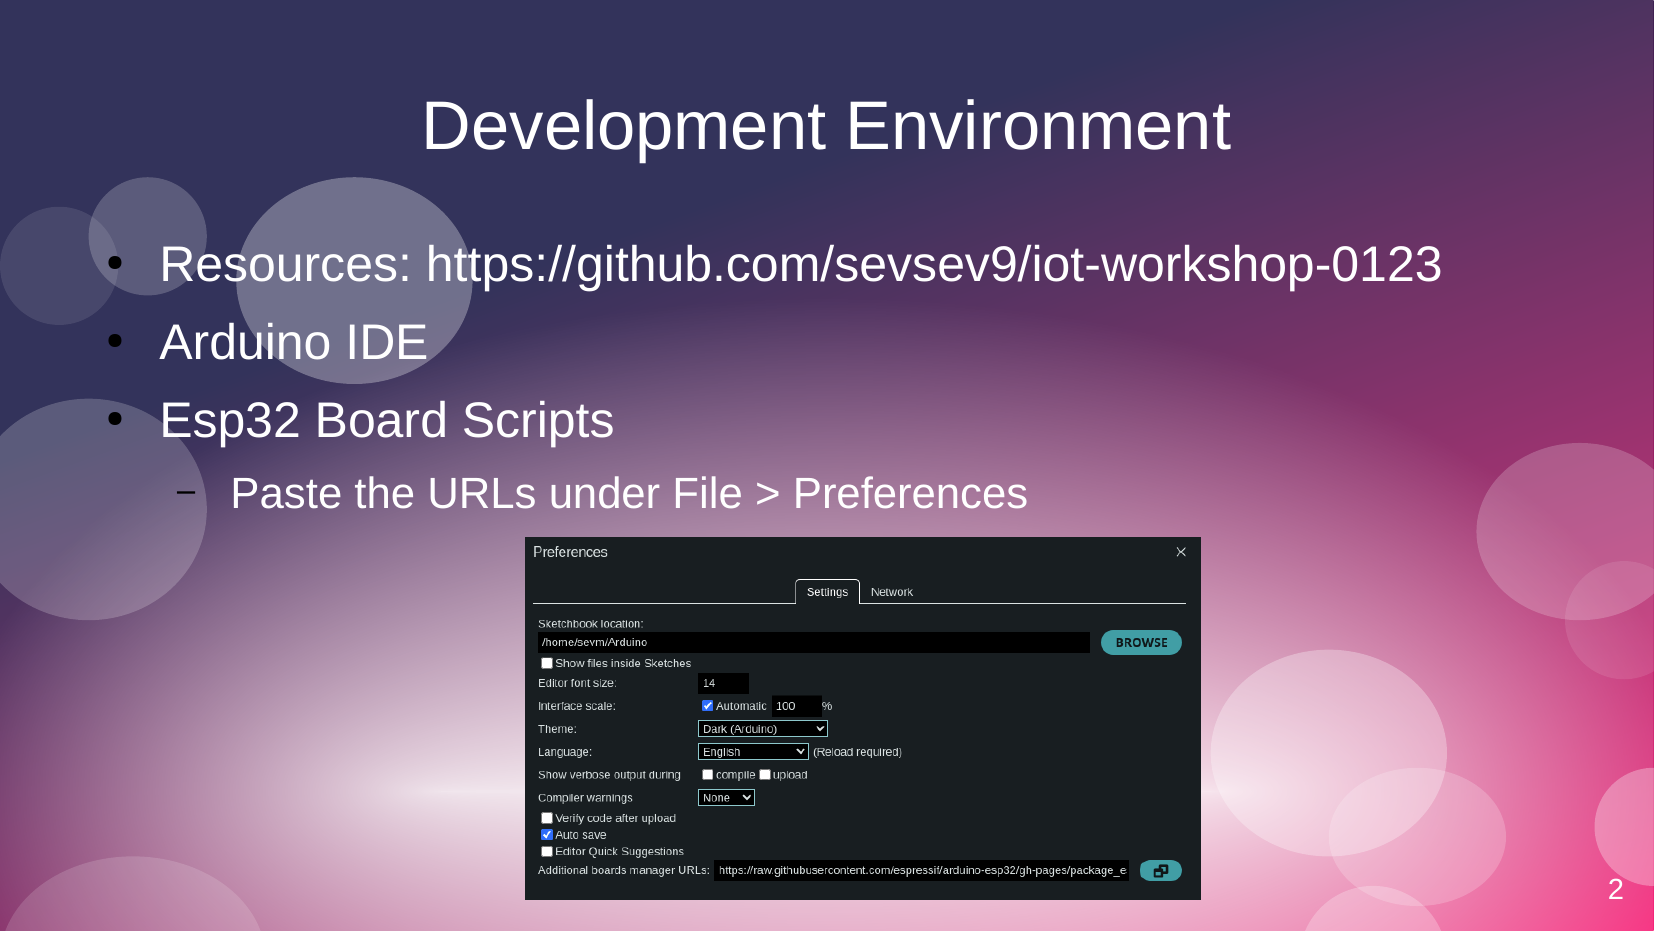

# Development Environment
Resources: https://github.com/sevsev9/iot-workshop-0123
Arduino IDE
Esp32 Board Scripts
Paste the URLs under File > Preferences